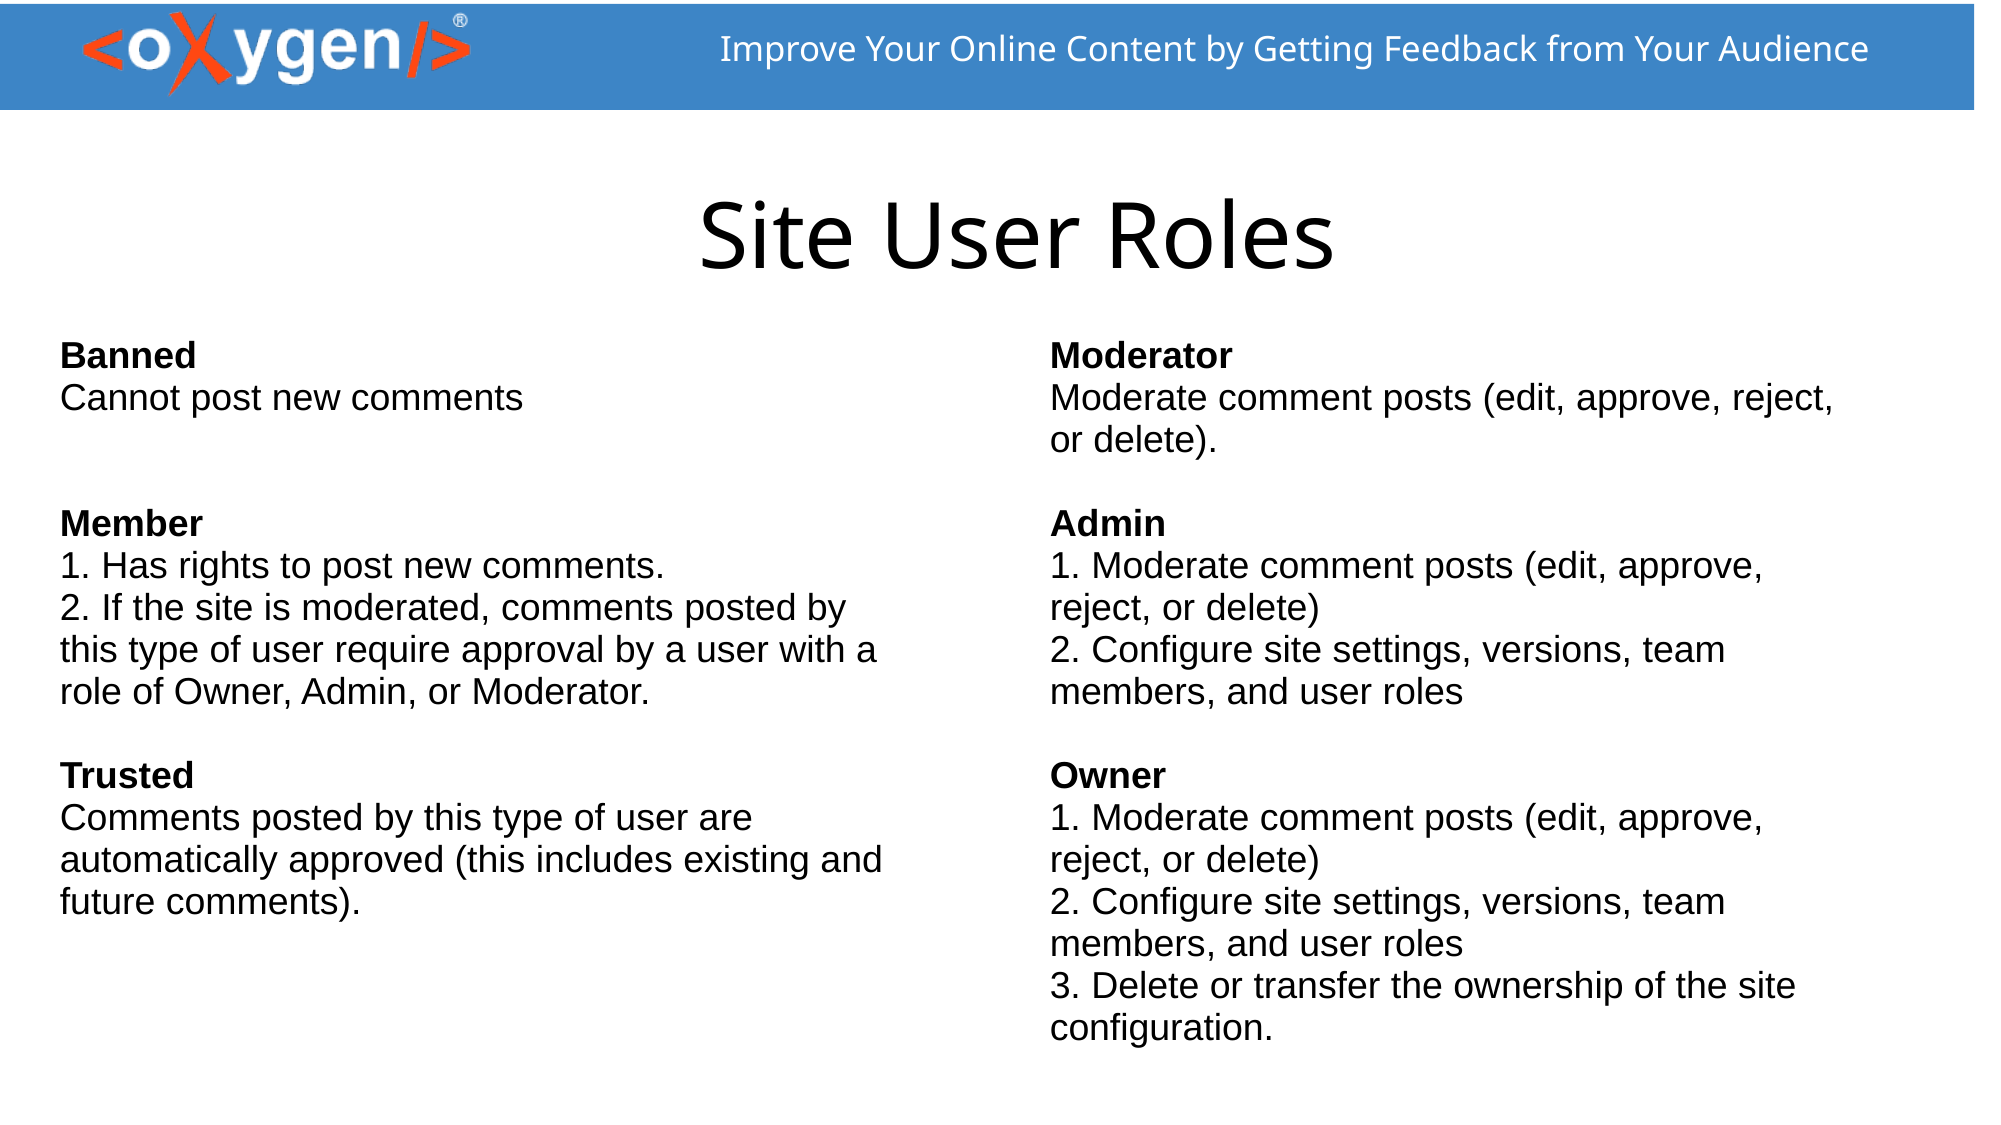

# Site User Roles
Banned
Cannot post new comments
Member
1. Has rights to post new comments.
2. If the site is moderated, comments posted by this type of user require approval by a user with a role of Owner, Admin, or Moderator.
Trusted
Comments posted by this type of user are automatically approved (this includes existing and future comments).
Moderator
Moderate comment posts (edit, approve, reject, or delete).
Admin
1. Moderate comment posts (edit, approve, reject, or delete)
2. Configure site settings, versions, team members, and user roles
Owner
1. Moderate comment posts (edit, approve, reject, or delete)
2. Configure site settings, versions, team members, and user roles
3. Delete or transfer the ownership of the site configuration.